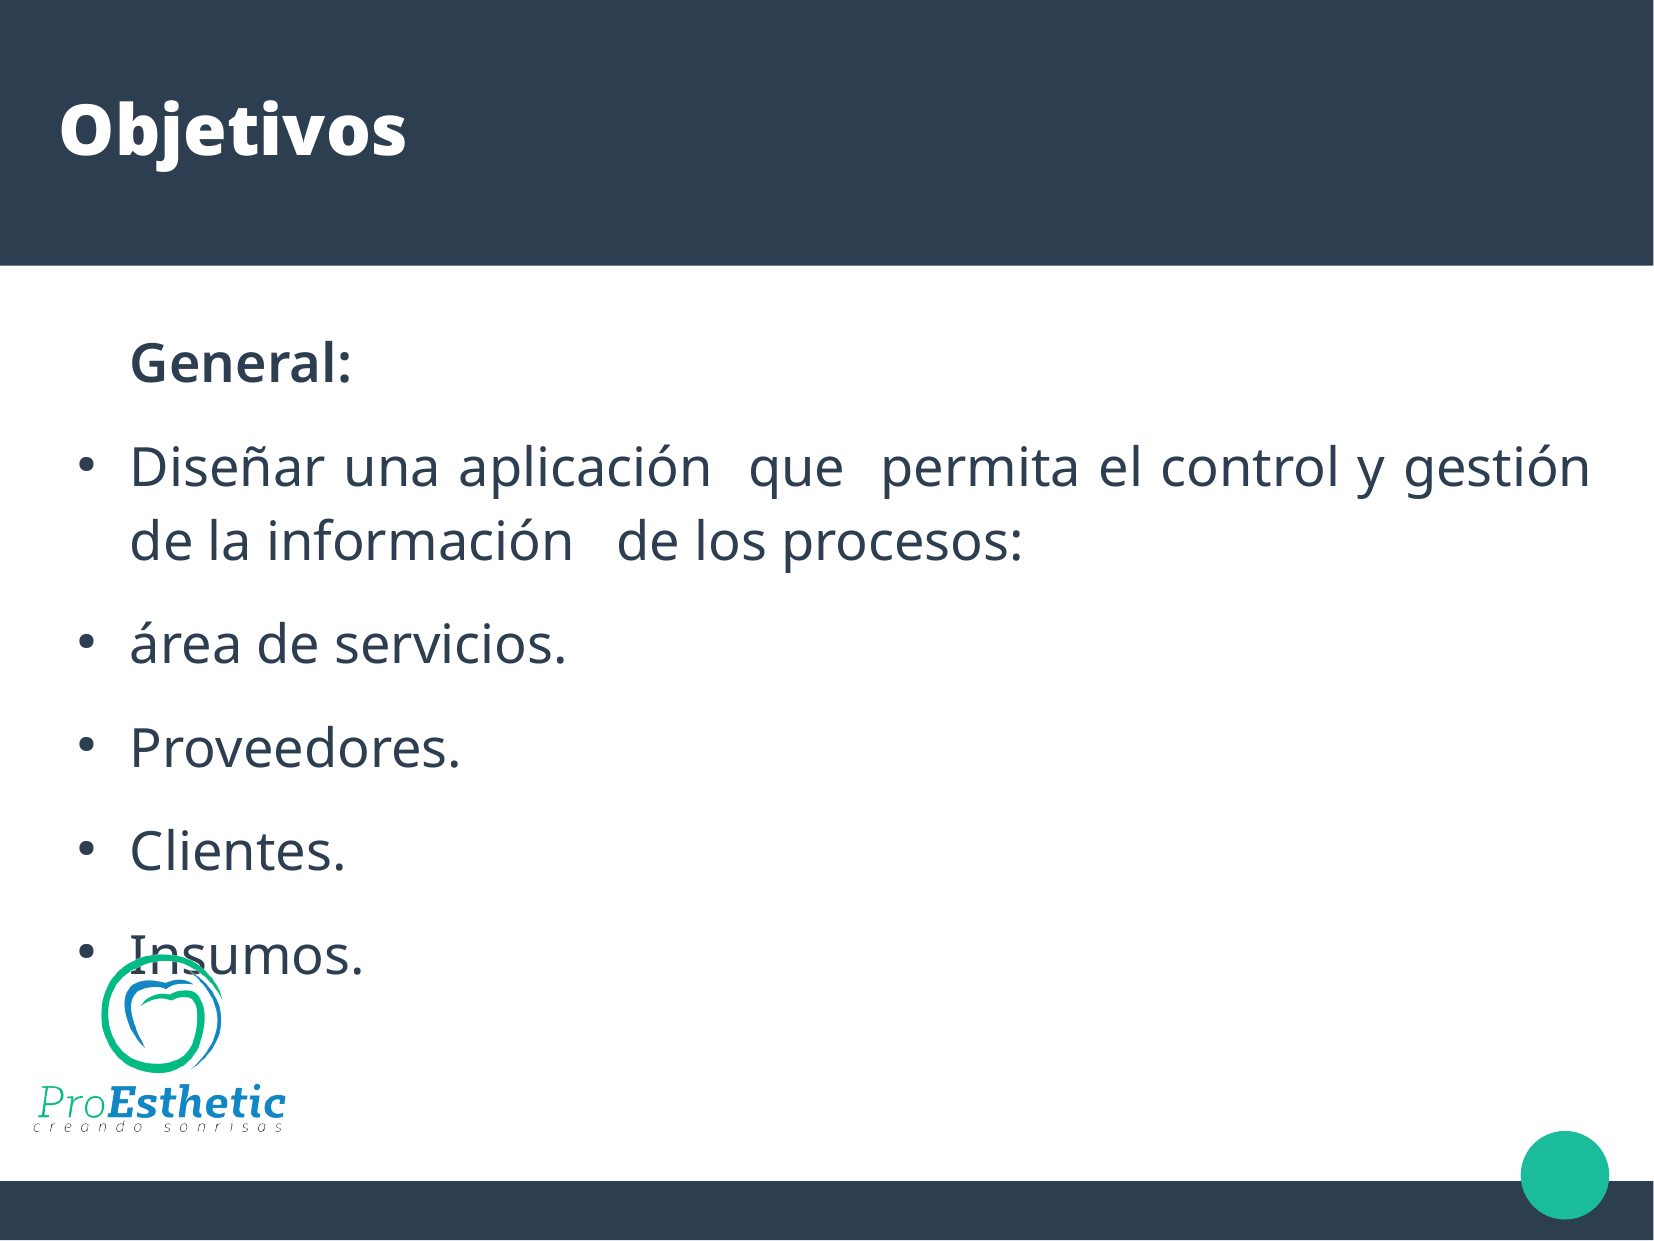

# Objetivos
General:
Diseñar una aplicación que permita el control y gestión de la información de los procesos:
área de servicios.
Proveedores.
Clientes.
Insumos.